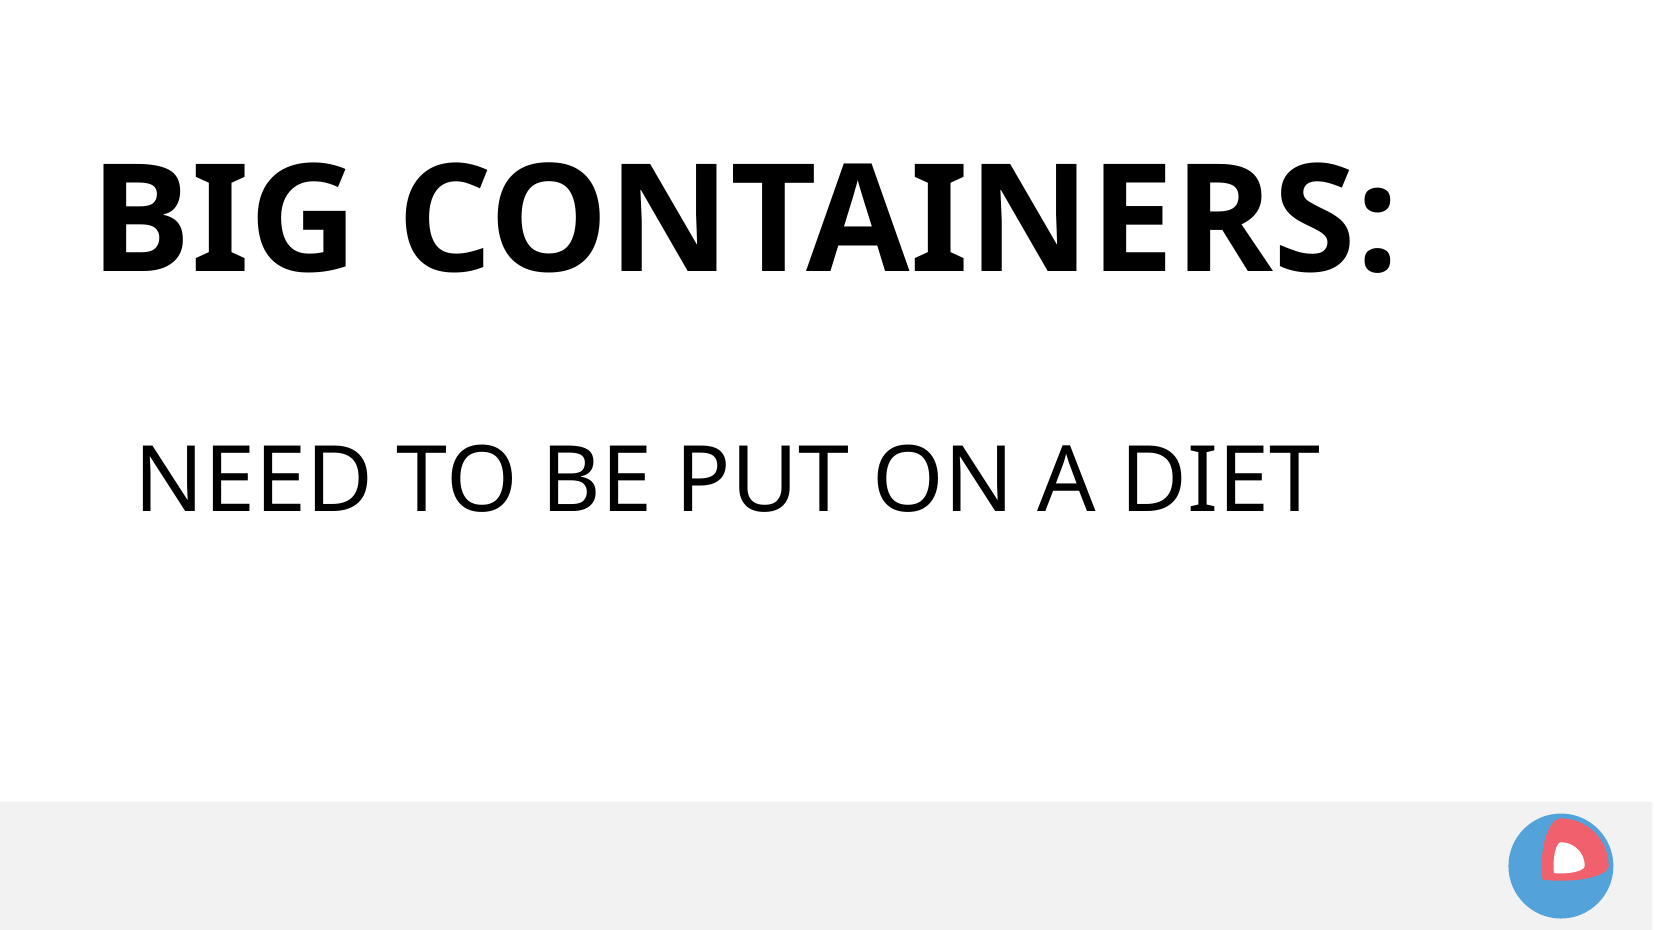

BIG CONTAINERS:
NEED TO BE PUT ON A DIET